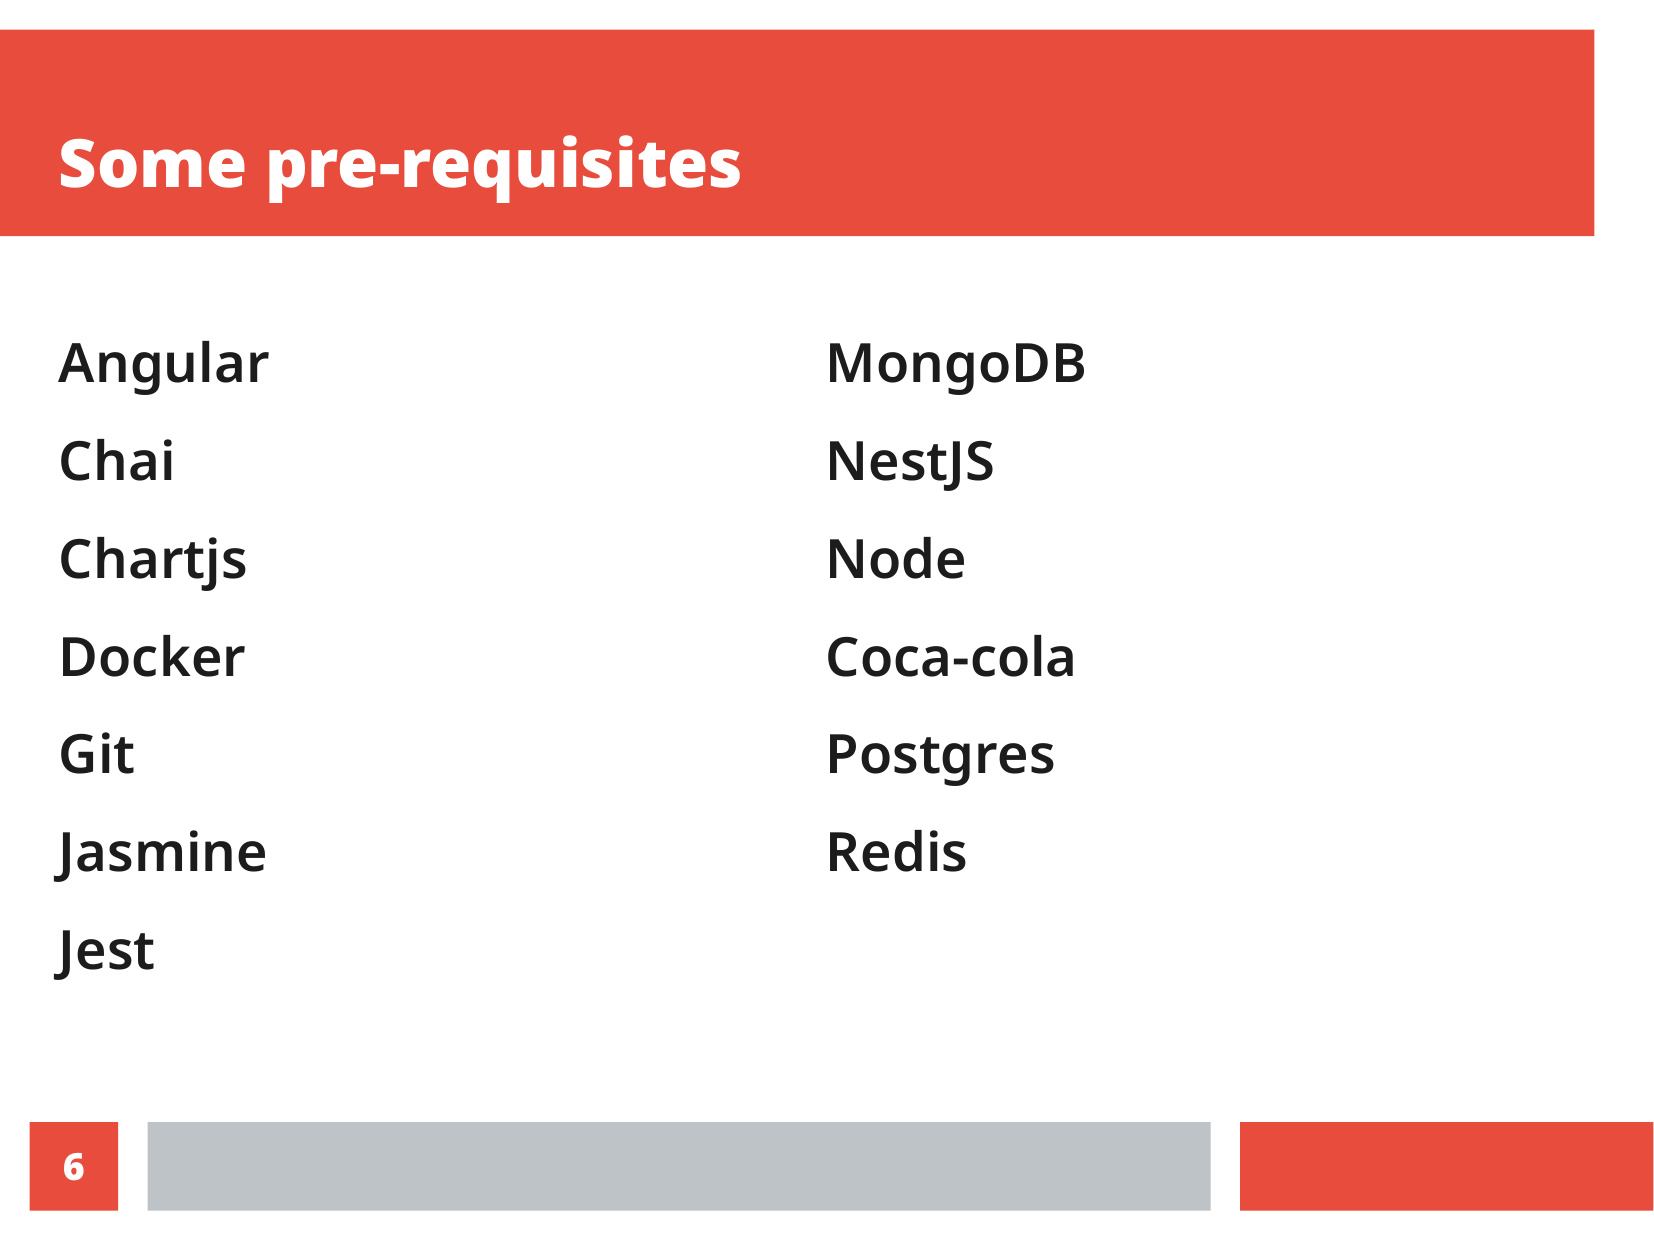

# Some pre-requisites
Angular
Chai
Chartjs
Docker
Git
Jasmine
Jest
MongoDB
NestJS
Node
Coca-cola
Postgres
Redis
6